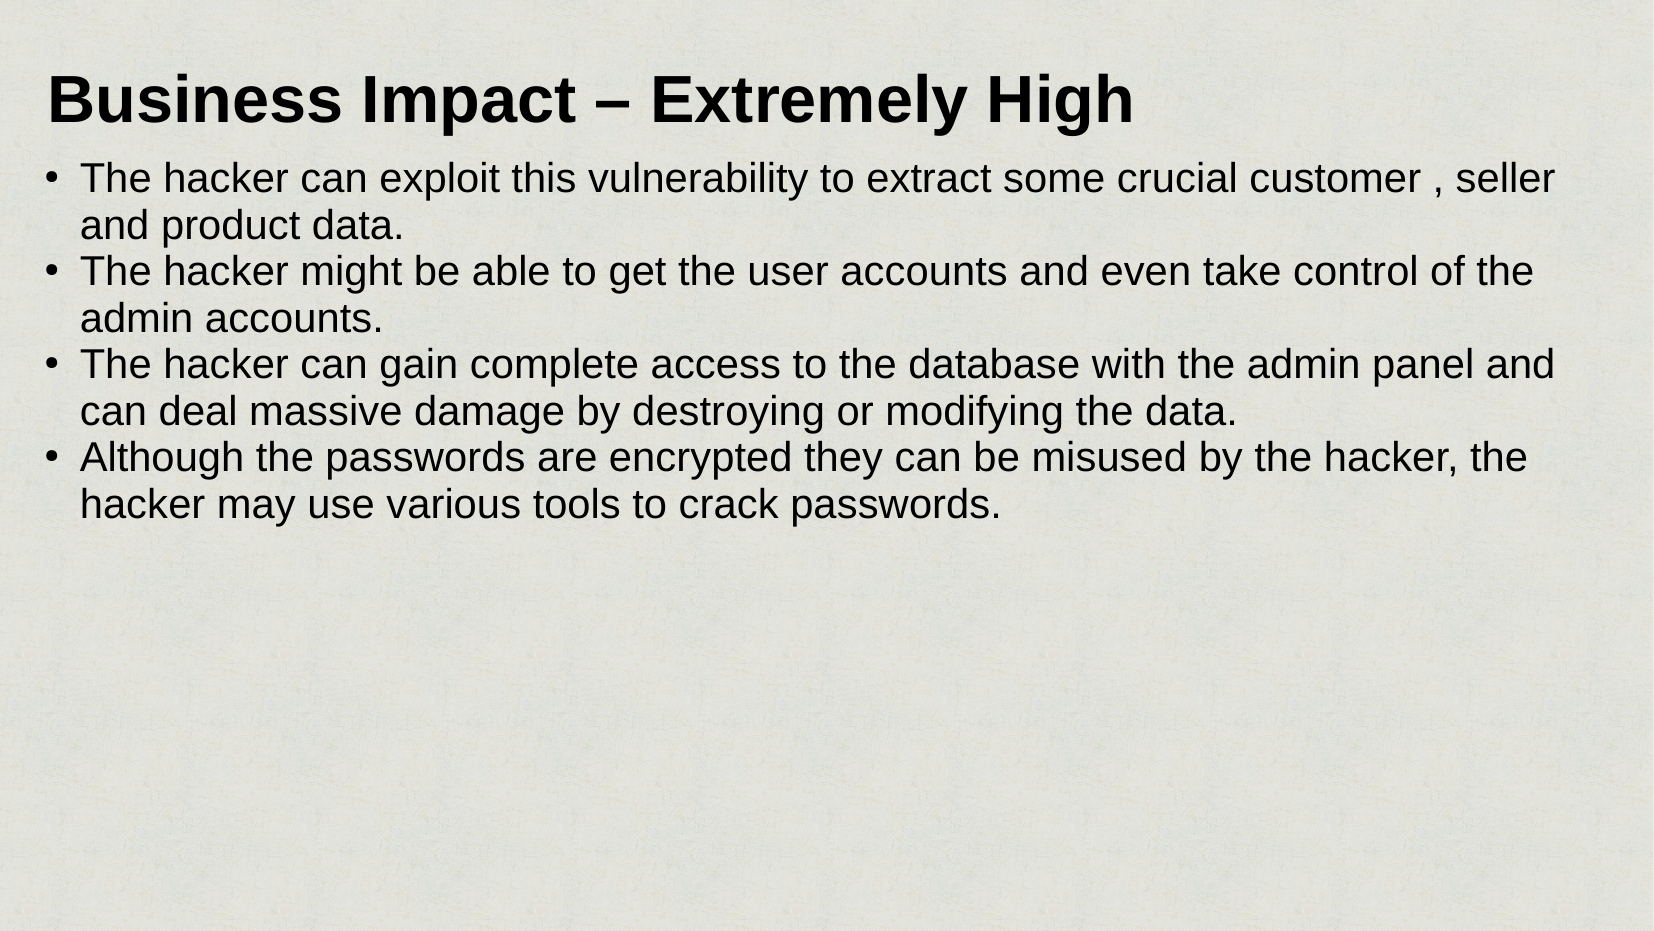

# Business Impact – Extremely High
The hacker can exploit this vulnerability to extract some crucial customer , seller and product data.
The hacker might be able to get the user accounts and even take control of the admin accounts.
The hacker can gain complete access to the database with the admin panel and can deal massive damage by destroying or modifying the data.
Although the passwords are encrypted they can be misused by the hacker, the hacker may use various tools to crack passwords.